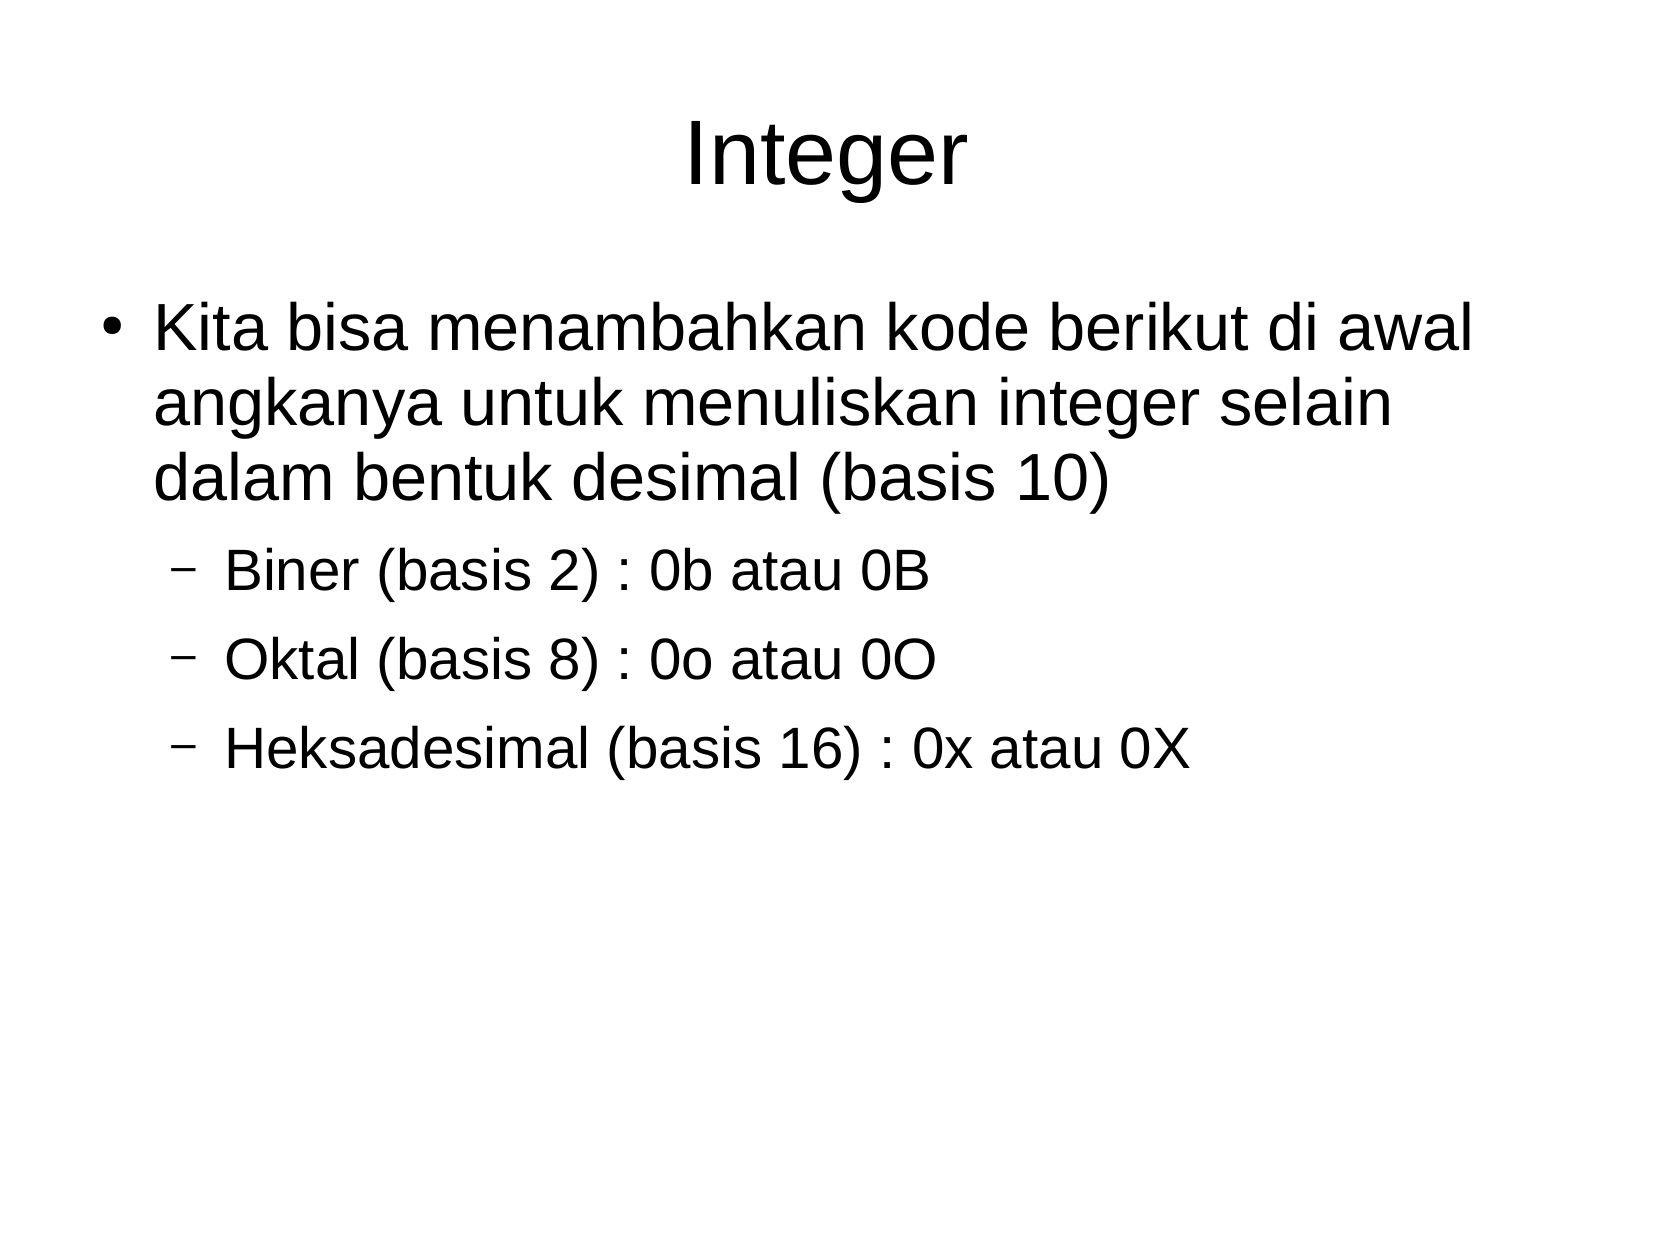

# Integer
Kita bisa menambahkan kode berikut di awal angkanya untuk menuliskan integer selain dalam bentuk desimal (basis 10)
Biner (basis 2) : 0b atau 0B
Oktal (basis 8) : 0o atau 0O
Heksadesimal (basis 16) : 0x atau 0X